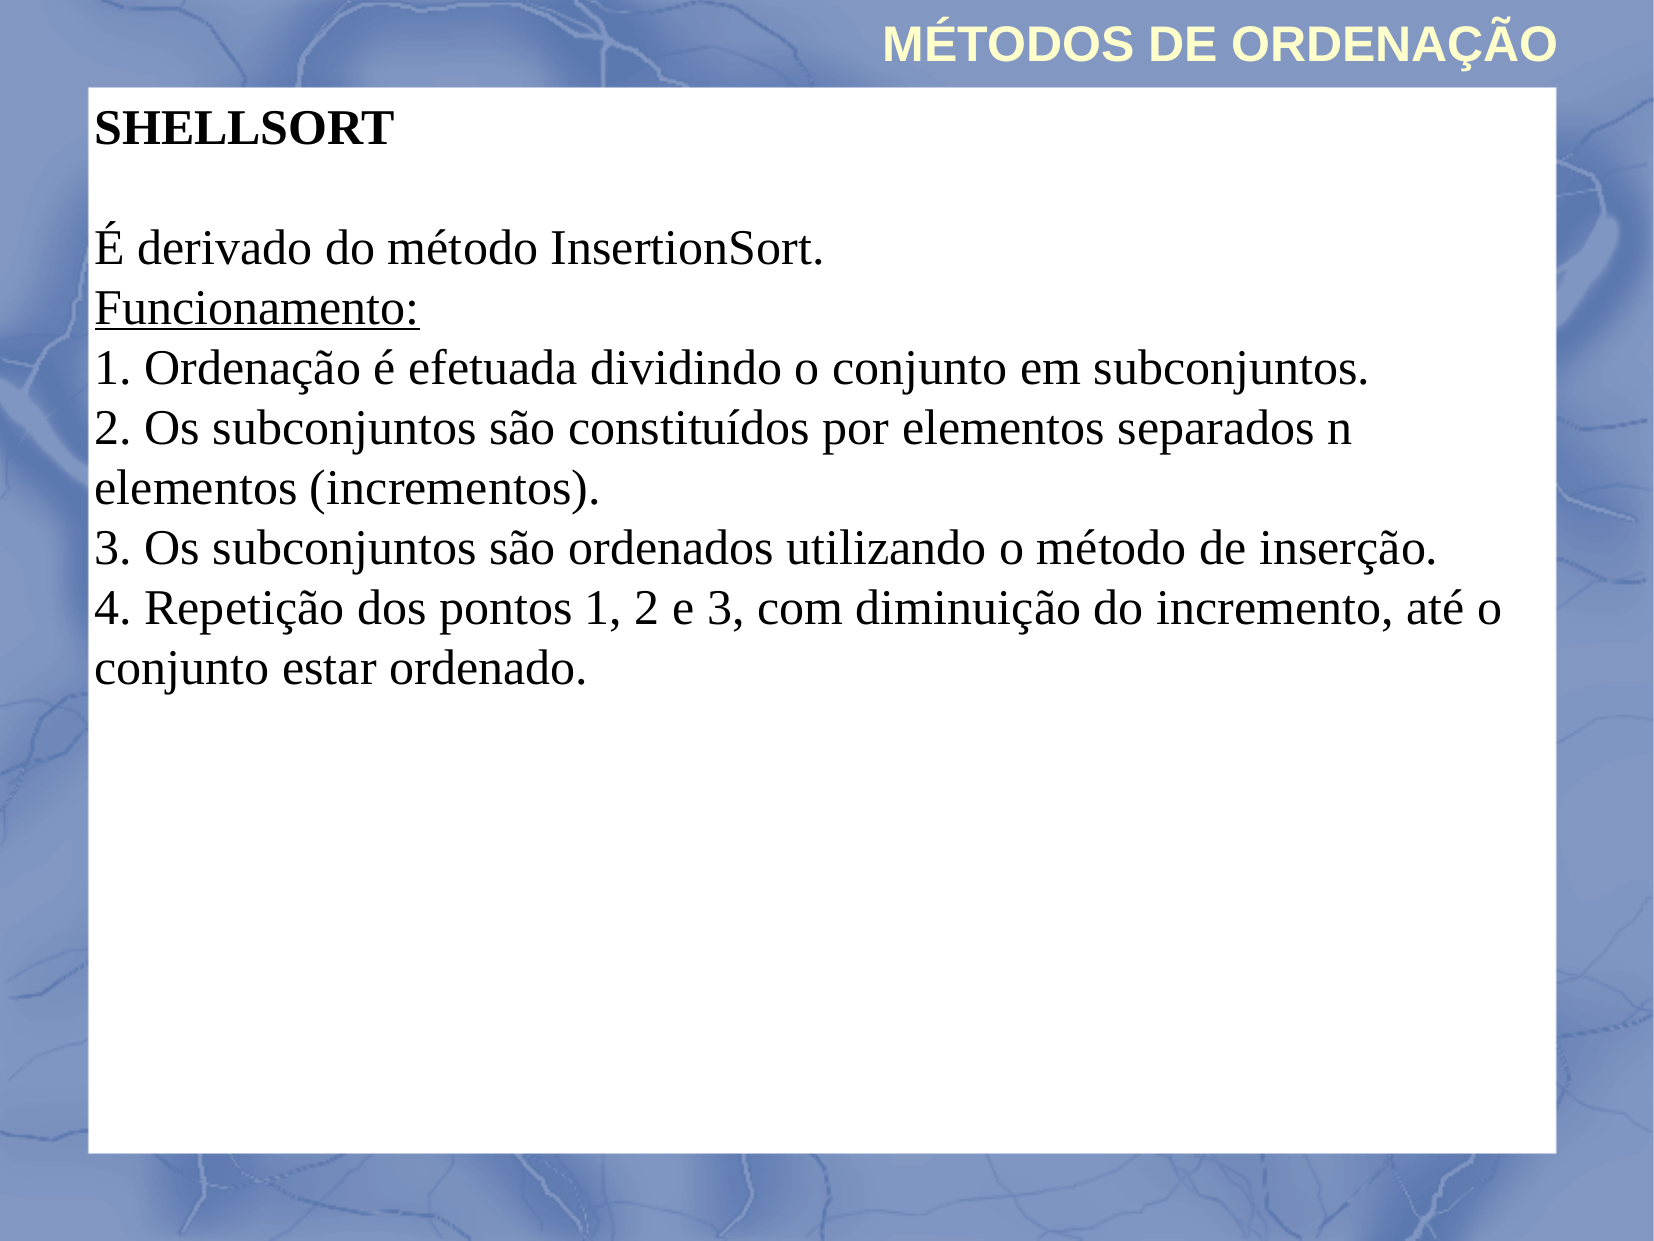

MÉTODOS DE ORDENAÇÃO
SHELLSORT
É derivado do método InsertionSort.
Funcionamento:
1. Ordenação é efetuada dividindo o conjunto em subconjuntos.
2. Os subconjuntos são constituídos por elementos separados n elementos (incrementos).
3. Os subconjuntos são ordenados utilizando o método de inserção.
4. Repetição dos pontos 1, 2 e 3, com diminuição do incremento, até o conjunto estar ordenado.